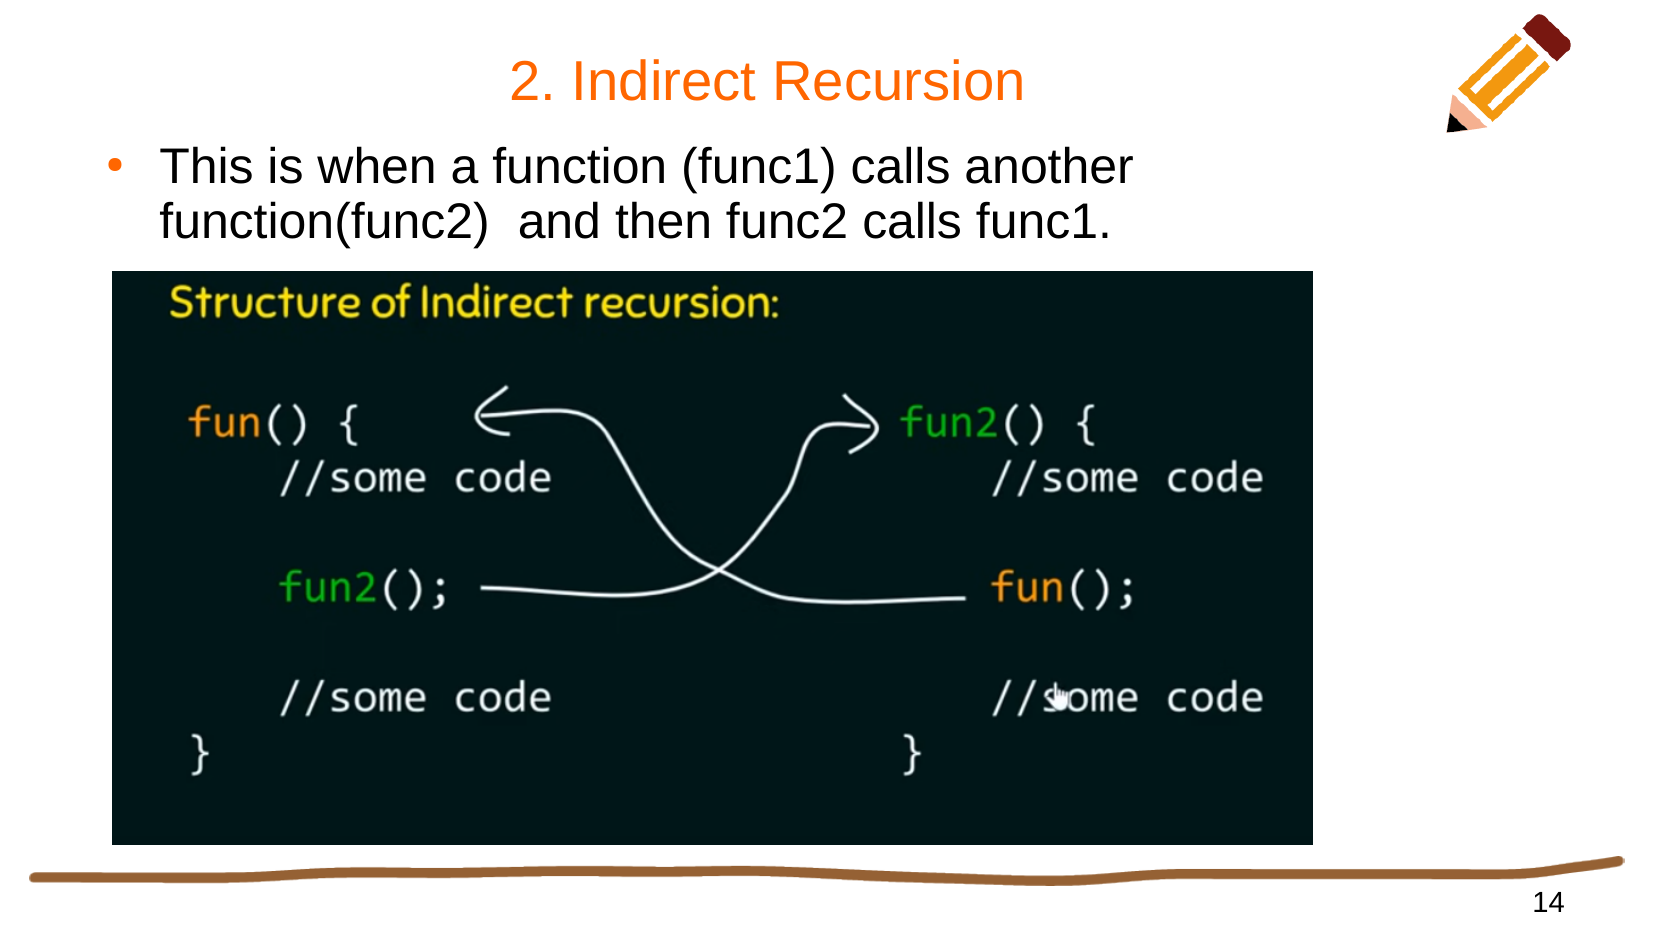

# 2. Indirect Recursion
This is when a function (func1) calls another function(func2) and then func2 calls func1.
14